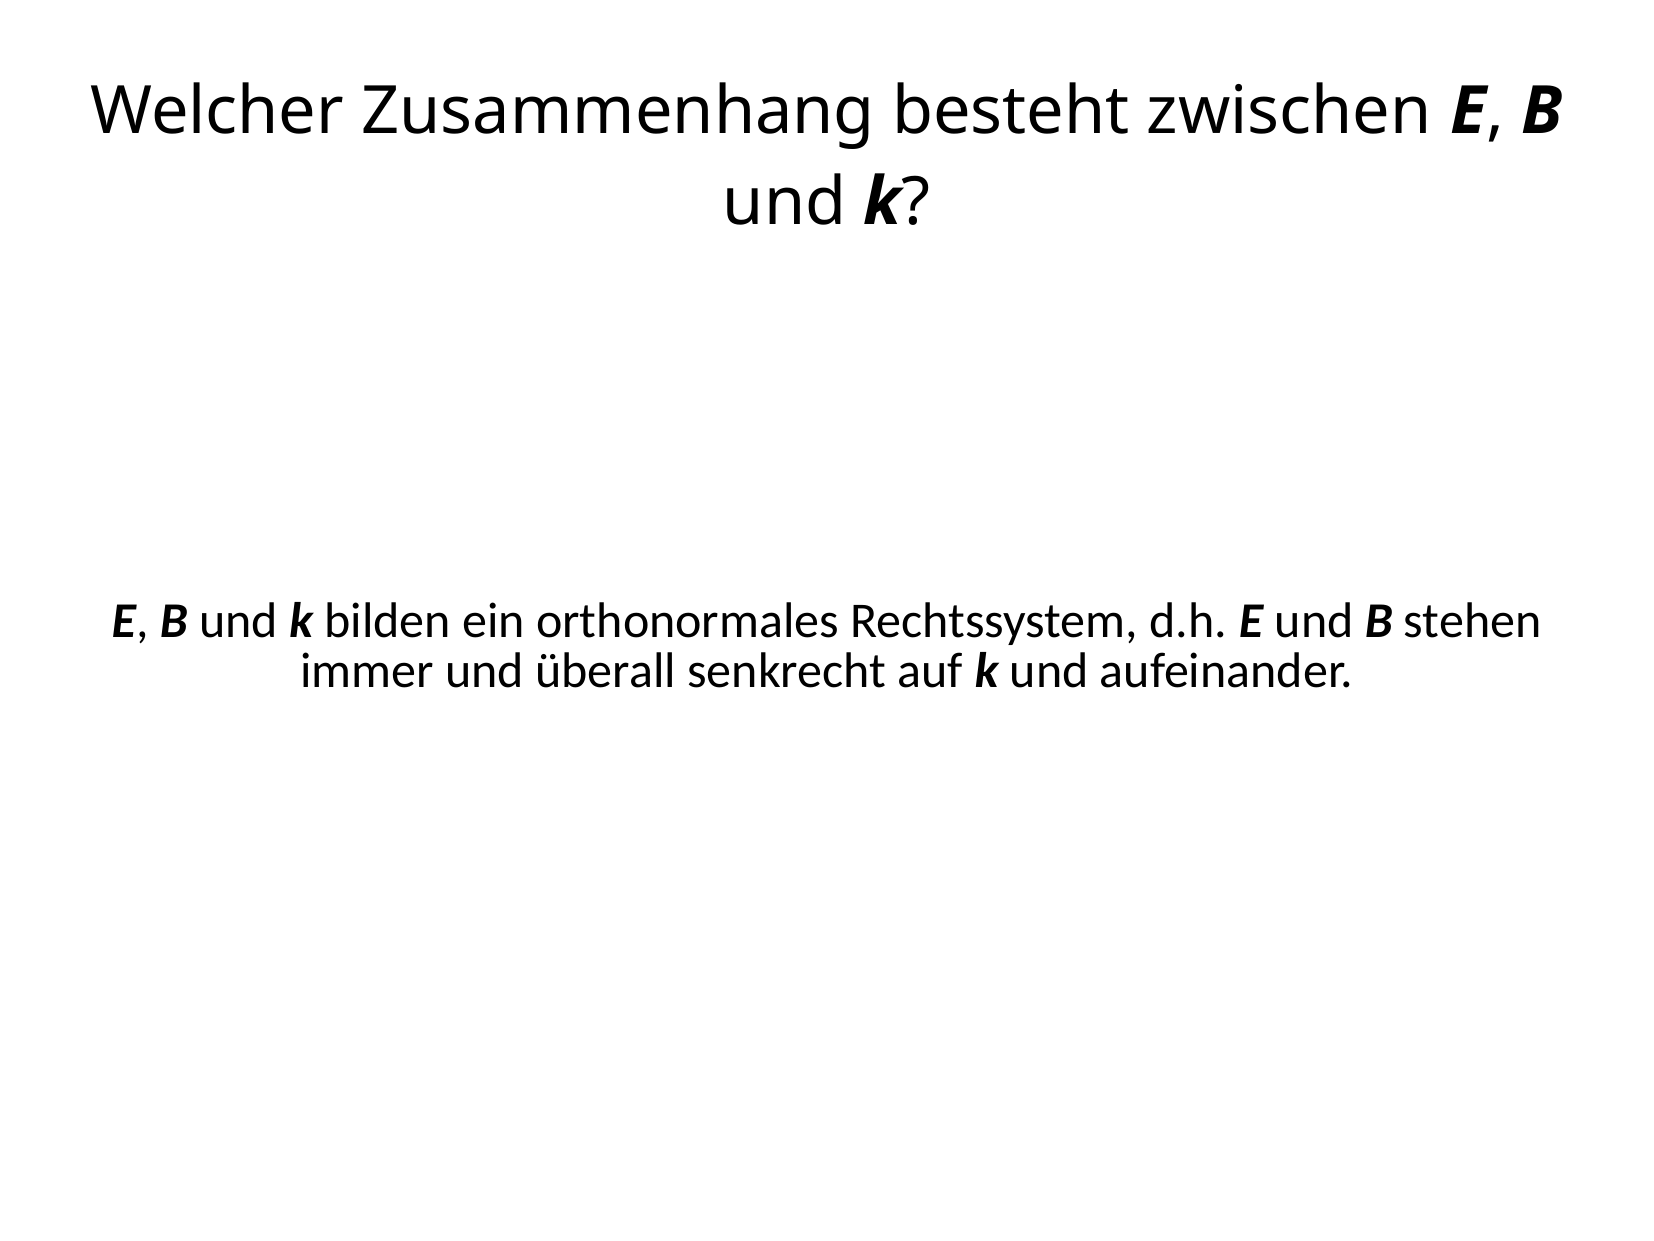

# Welcher Zusammenhang besteht zwischen E, B und k?
E, B und k bilden ein orthonormales Rechtssystem, d.h. E und B stehen immer und überall senkrecht auf k und aufeinander.